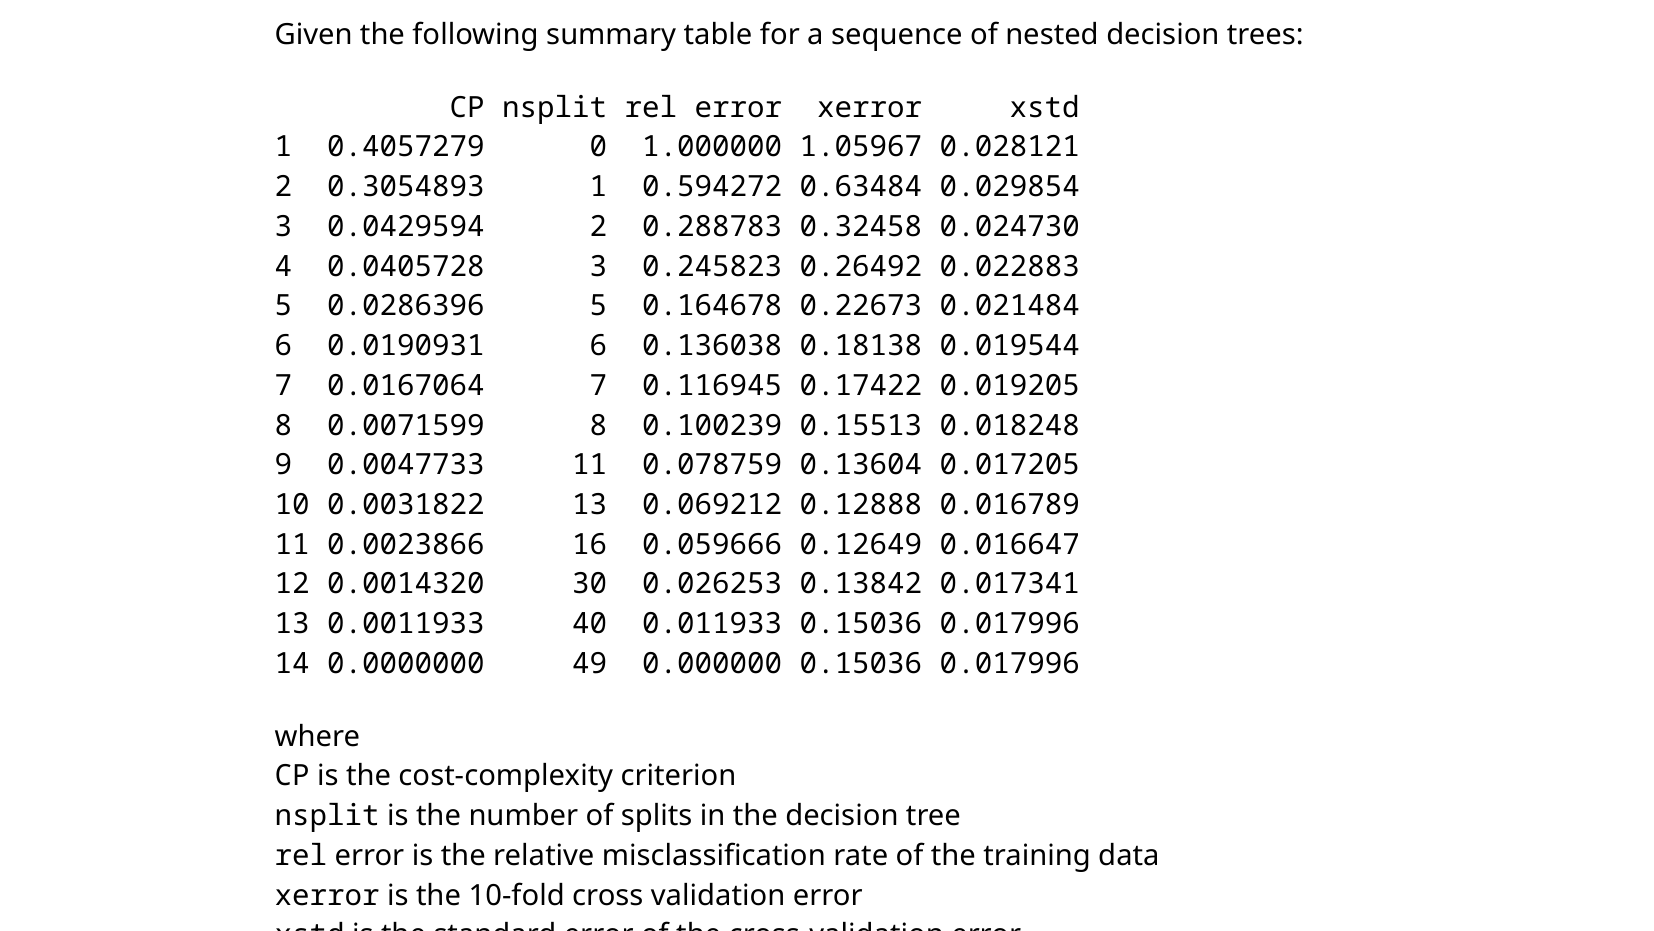

Given the following summary table for a sequence of nested decision trees:
 CP nsplit rel error xerror xstd
1 0.4057279 0 1.000000 1.05967 0.028121
2 0.3054893 1 0.594272 0.63484 0.029854
3 0.0429594 2 0.288783 0.32458 0.024730
4 0.0405728 3 0.245823 0.26492 0.022883
5 0.0286396 5 0.164678 0.22673 0.021484
6 0.0190931 6 0.136038 0.18138 0.019544
7 0.0167064 7 0.116945 0.17422 0.019205
8 0.0071599 8 0.100239 0.15513 0.018248
9 0.0047733 11 0.078759 0.13604 0.017205
10 0.0031822 13 0.069212 0.12888 0.016789
11 0.0023866 16 0.059666 0.12649 0.016647
12 0.0014320 30 0.026253 0.13842 0.017341
13 0.0011933 40 0.011933 0.15036 0.017996
14 0.0000000 49 0.000000 0.15036 0.017996
where
CP is the cost-complexity criterion
nsplit is the number of splits in the decision tree
rel error is the relative misclassification rate of the training data
xerror is the 10-fold cross validation error
xstd is the standard error of the cross-validation error
What is the optimal number of splits?